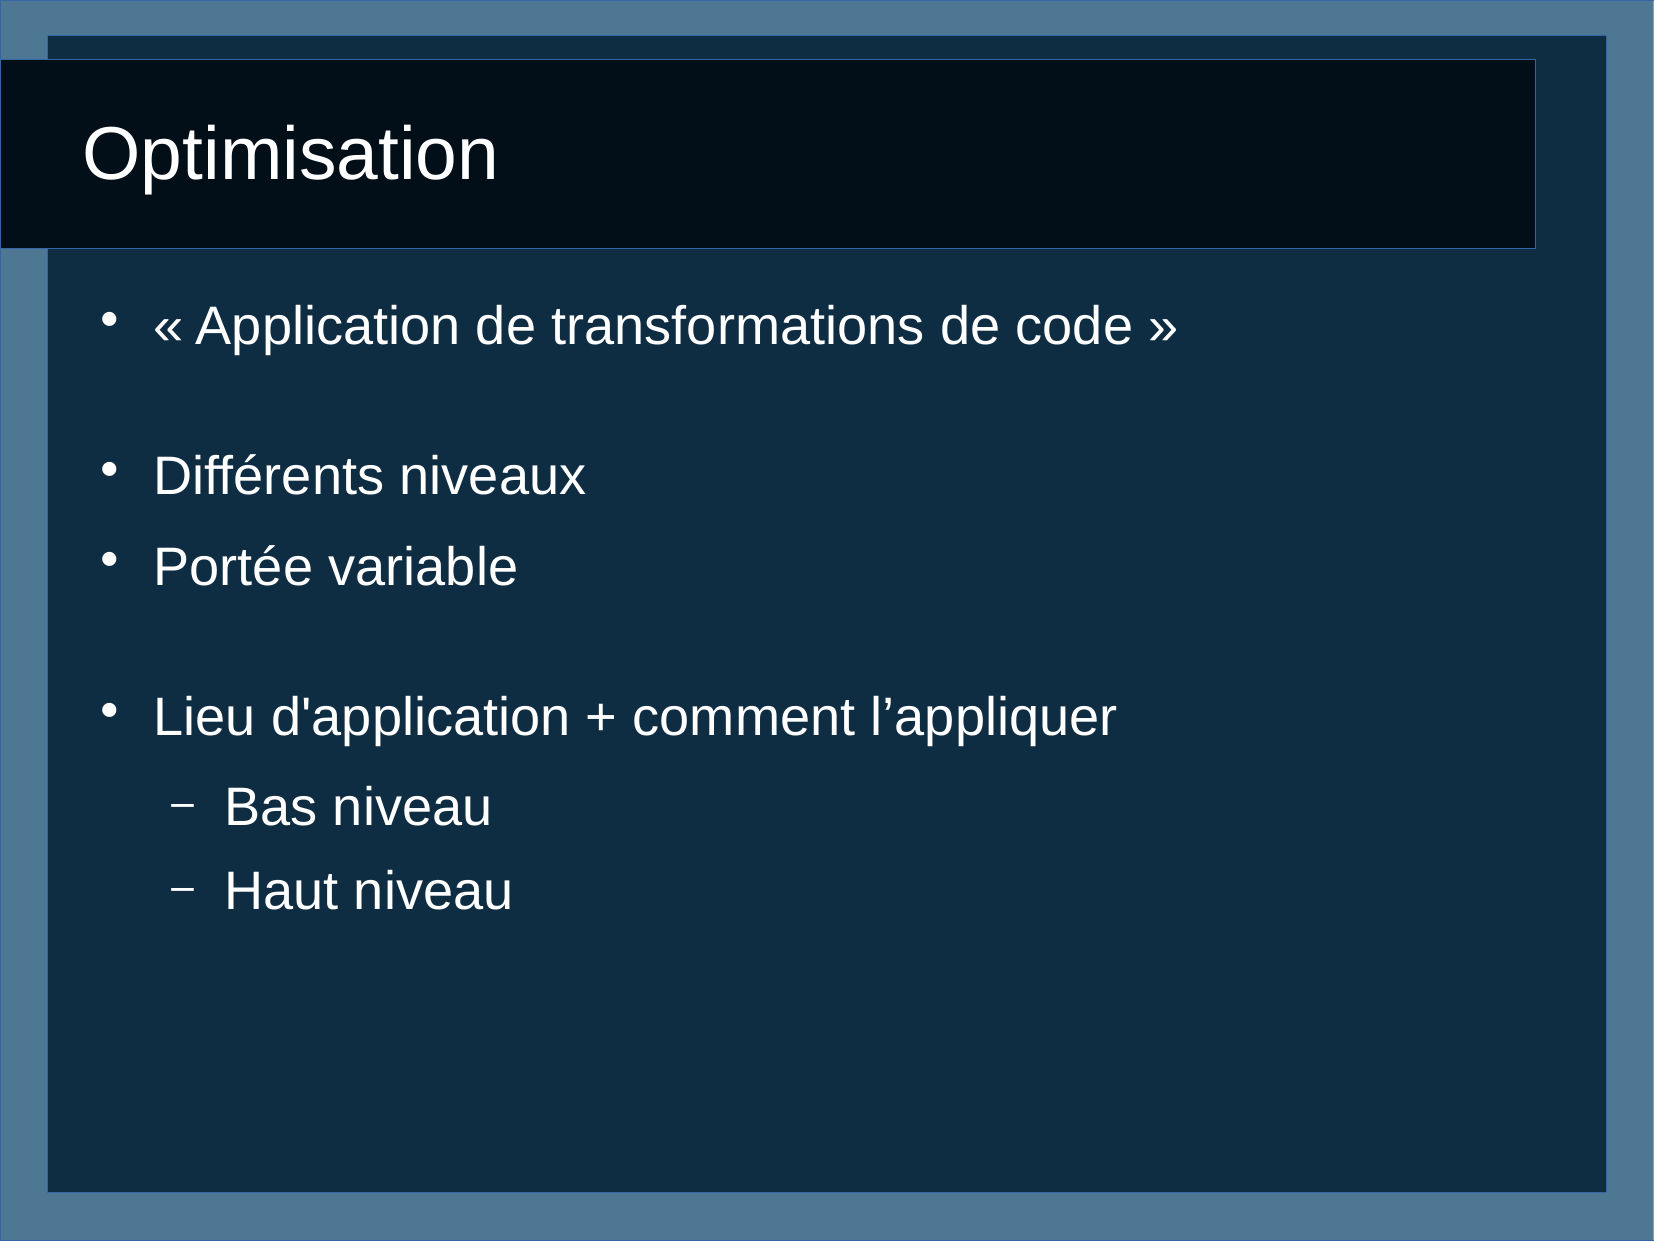

# Optimisation
« Application de transformations de code »
Différents niveaux
Portée variable
Lieu d'application + comment l’appliquer
Bas niveau
Haut niveau